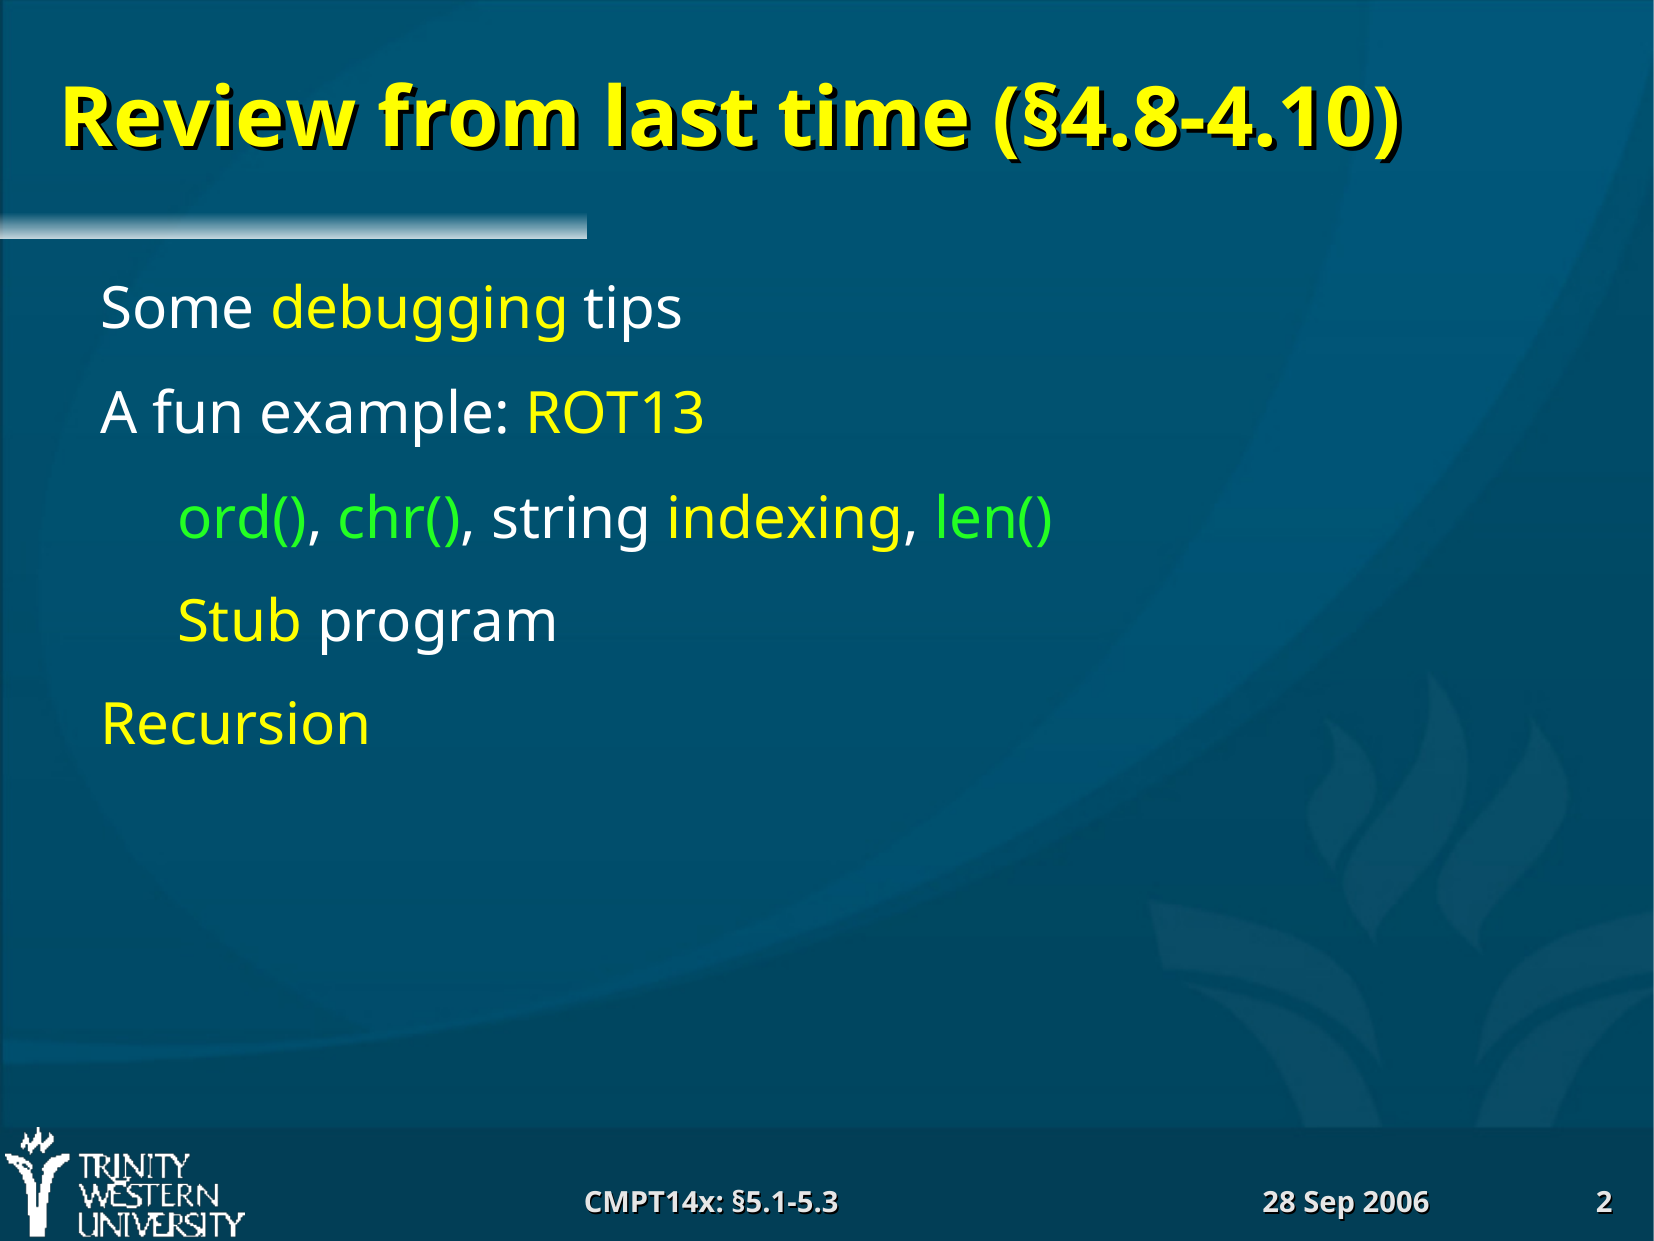

# Review from last time (§4.8-4.10)
Some debugging tips
A fun example: ROT13
ord(), chr(), string indexing, len()
Stub program
Recursion
CMPT14x: §5.1-5.3
28 Sep 2006
2